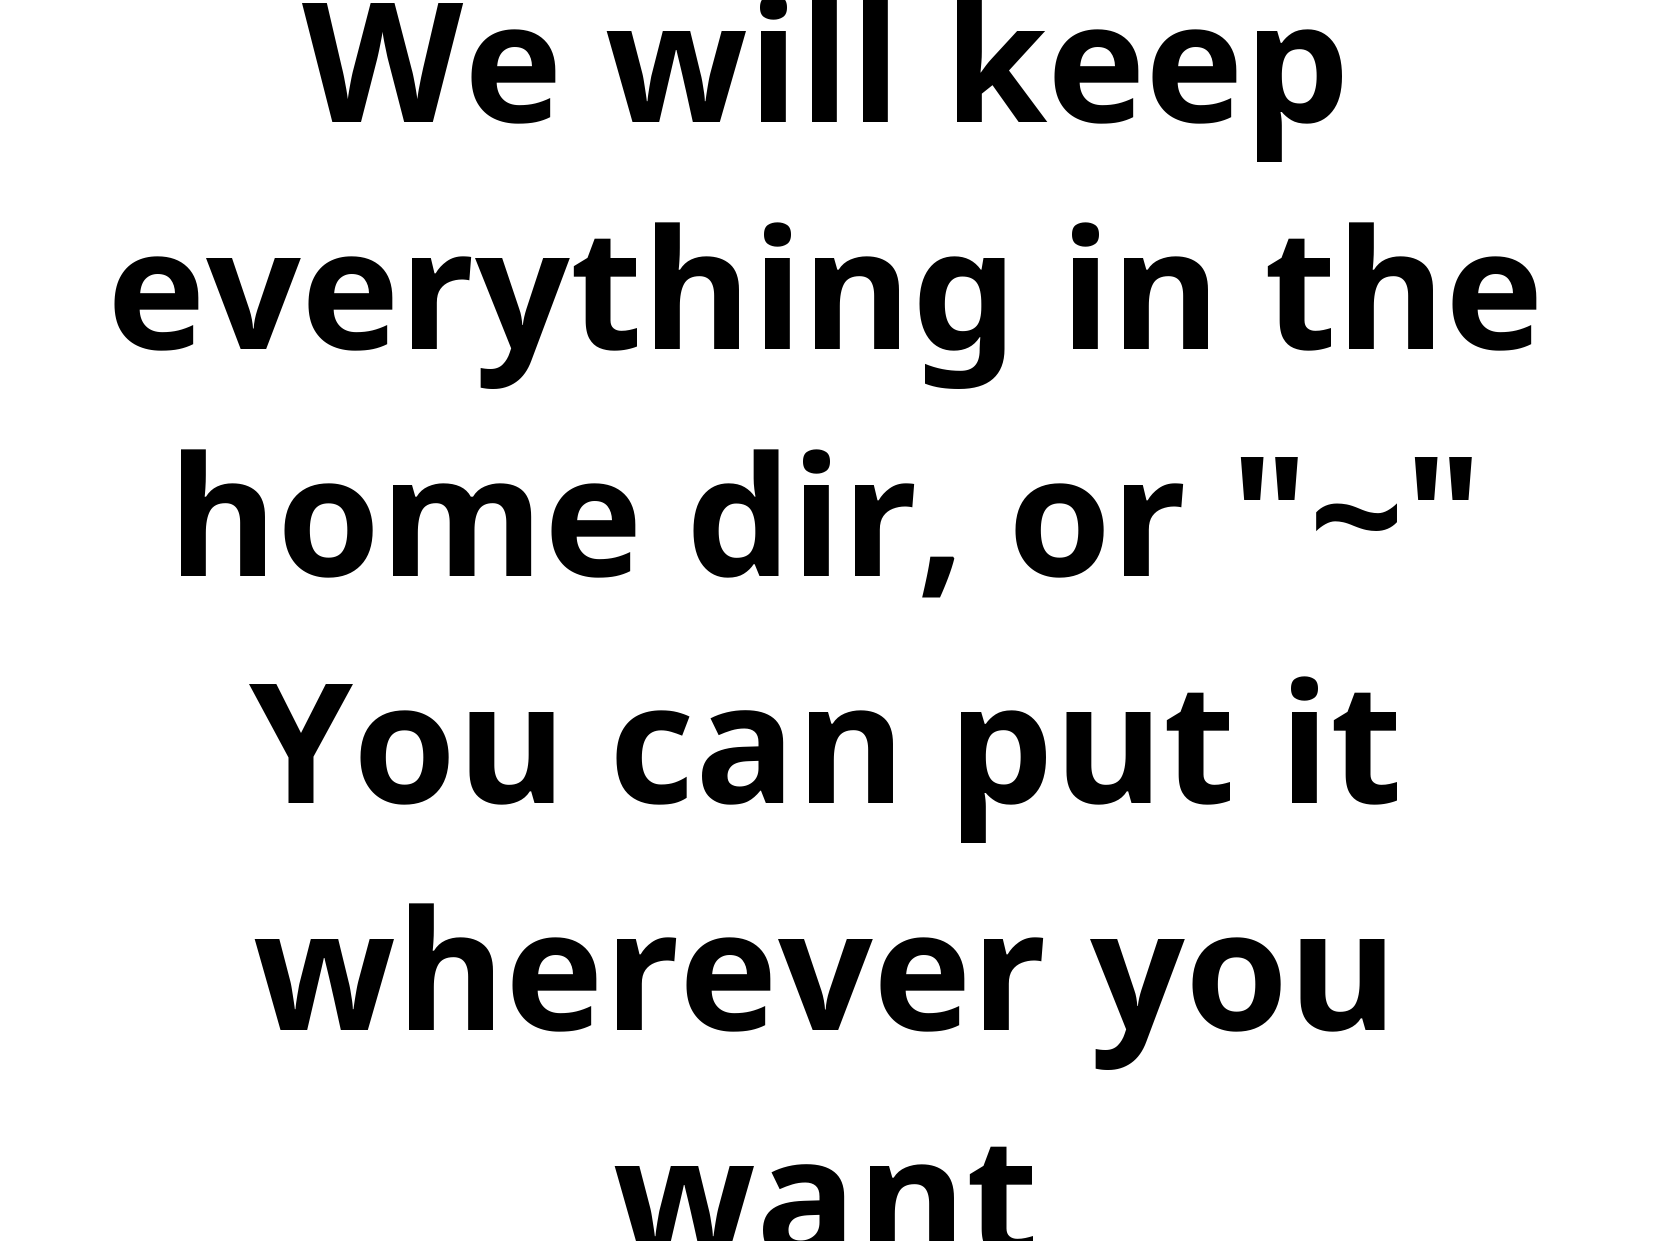

# We will keep everything in the home dir, or "~" You can put it wherever you want